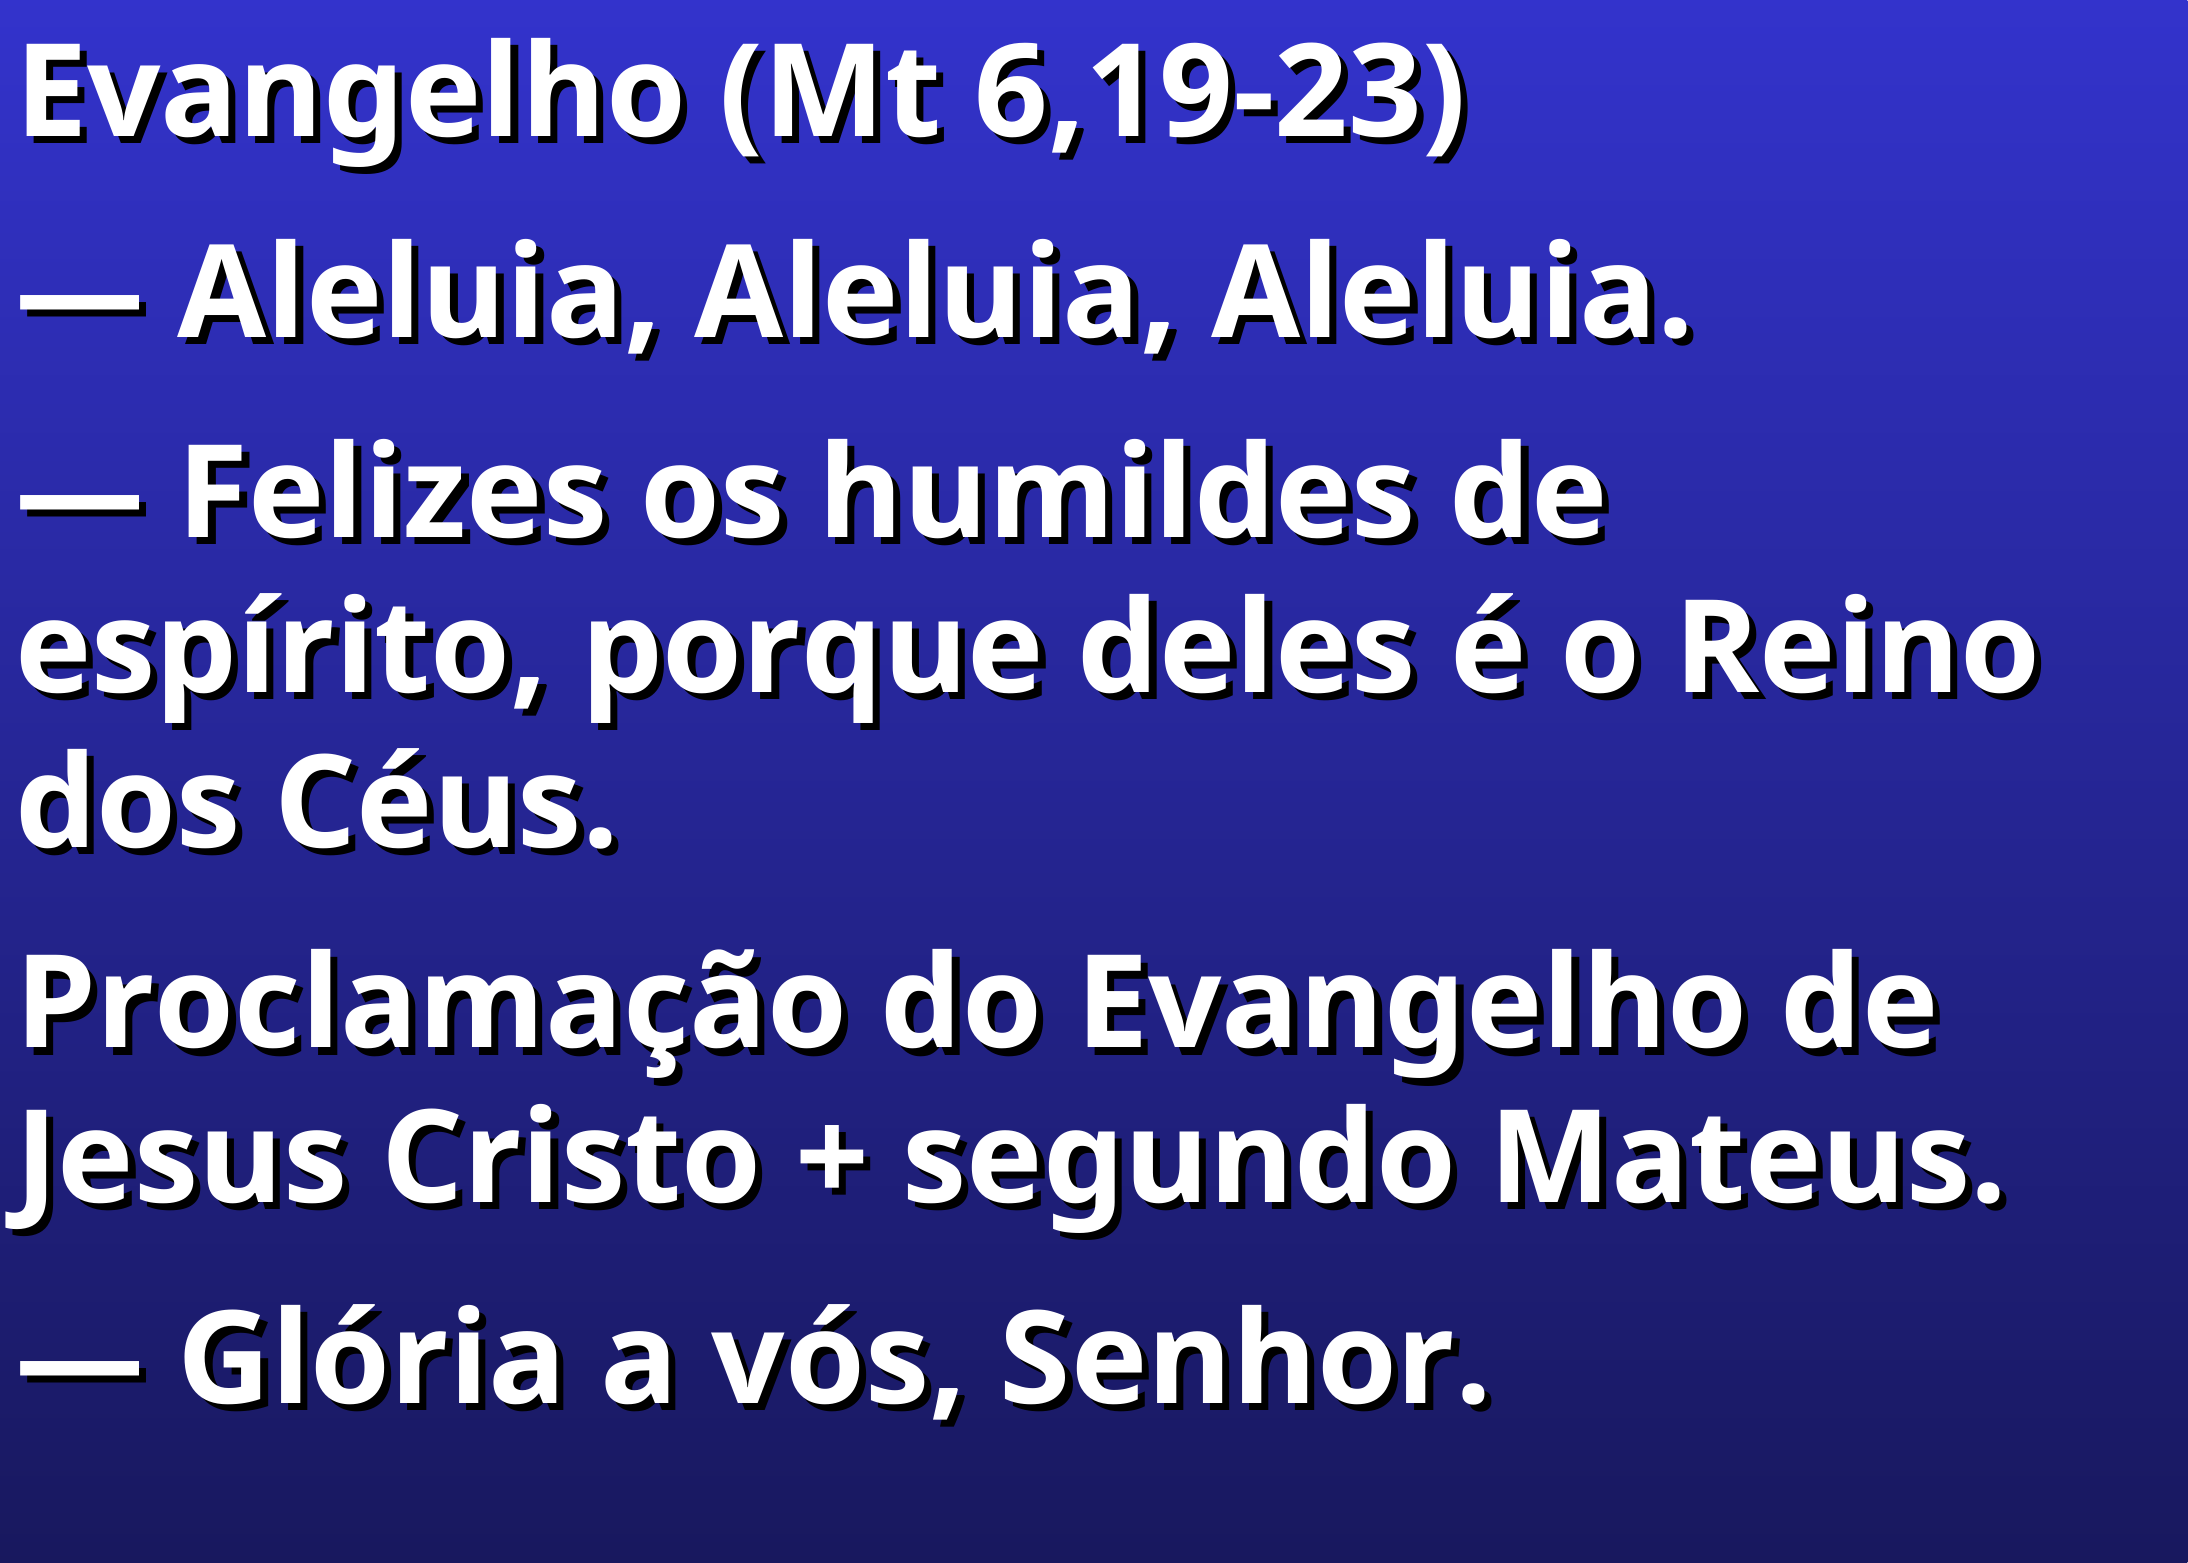

Evangelho (Mt 6,19-23)
— Aleluia, Aleluia, Aleluia.
— Felizes os humildes de espírito, porque deles é o Reino dos Céus.
Proclamação do Evangelho de Jesus Cristo + segundo Mateus.
— Glória a vós, Senhor.